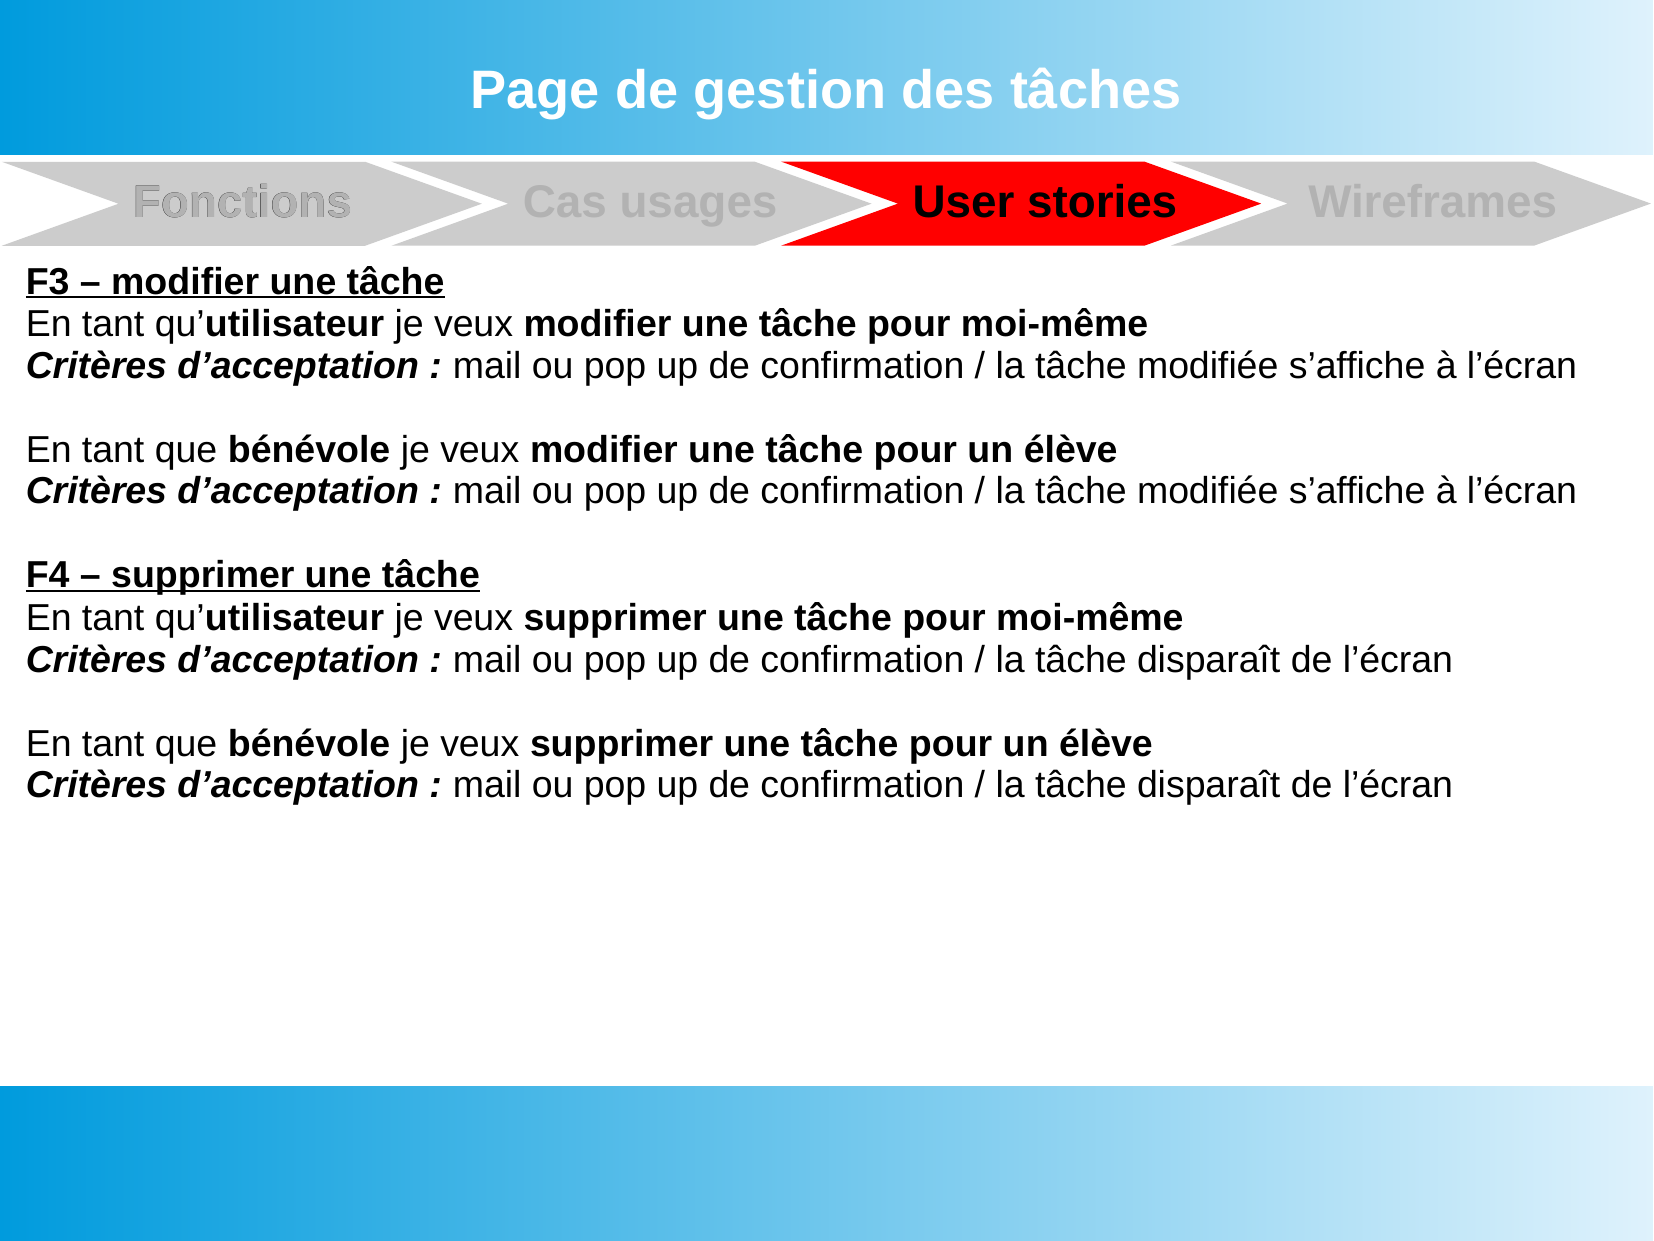

# Page de gestion des tâches
Fonctions
Fonctions
Cas usages
User stories
Wireframes
F3 – modifier une tâche
En tant qu’utilisateur je veux modifier une tâche pour moi-même
Critères d’acceptation : mail ou pop up de confirmation / la tâche modifiée s’affiche à l’écran
En tant que bénévole je veux modifier une tâche pour un élève
Critères d’acceptation : mail ou pop up de confirmation / la tâche modifiée s’affiche à l’écran
F4 – supprimer une tâche
En tant qu’utilisateur je veux supprimer une tâche pour moi-même
Critères d’acceptation : mail ou pop up de confirmation / la tâche disparaît de l’écran
En tant que bénévole je veux supprimer une tâche pour un élève
Critères d’acceptation : mail ou pop up de confirmation / la tâche disparaît de l’écran